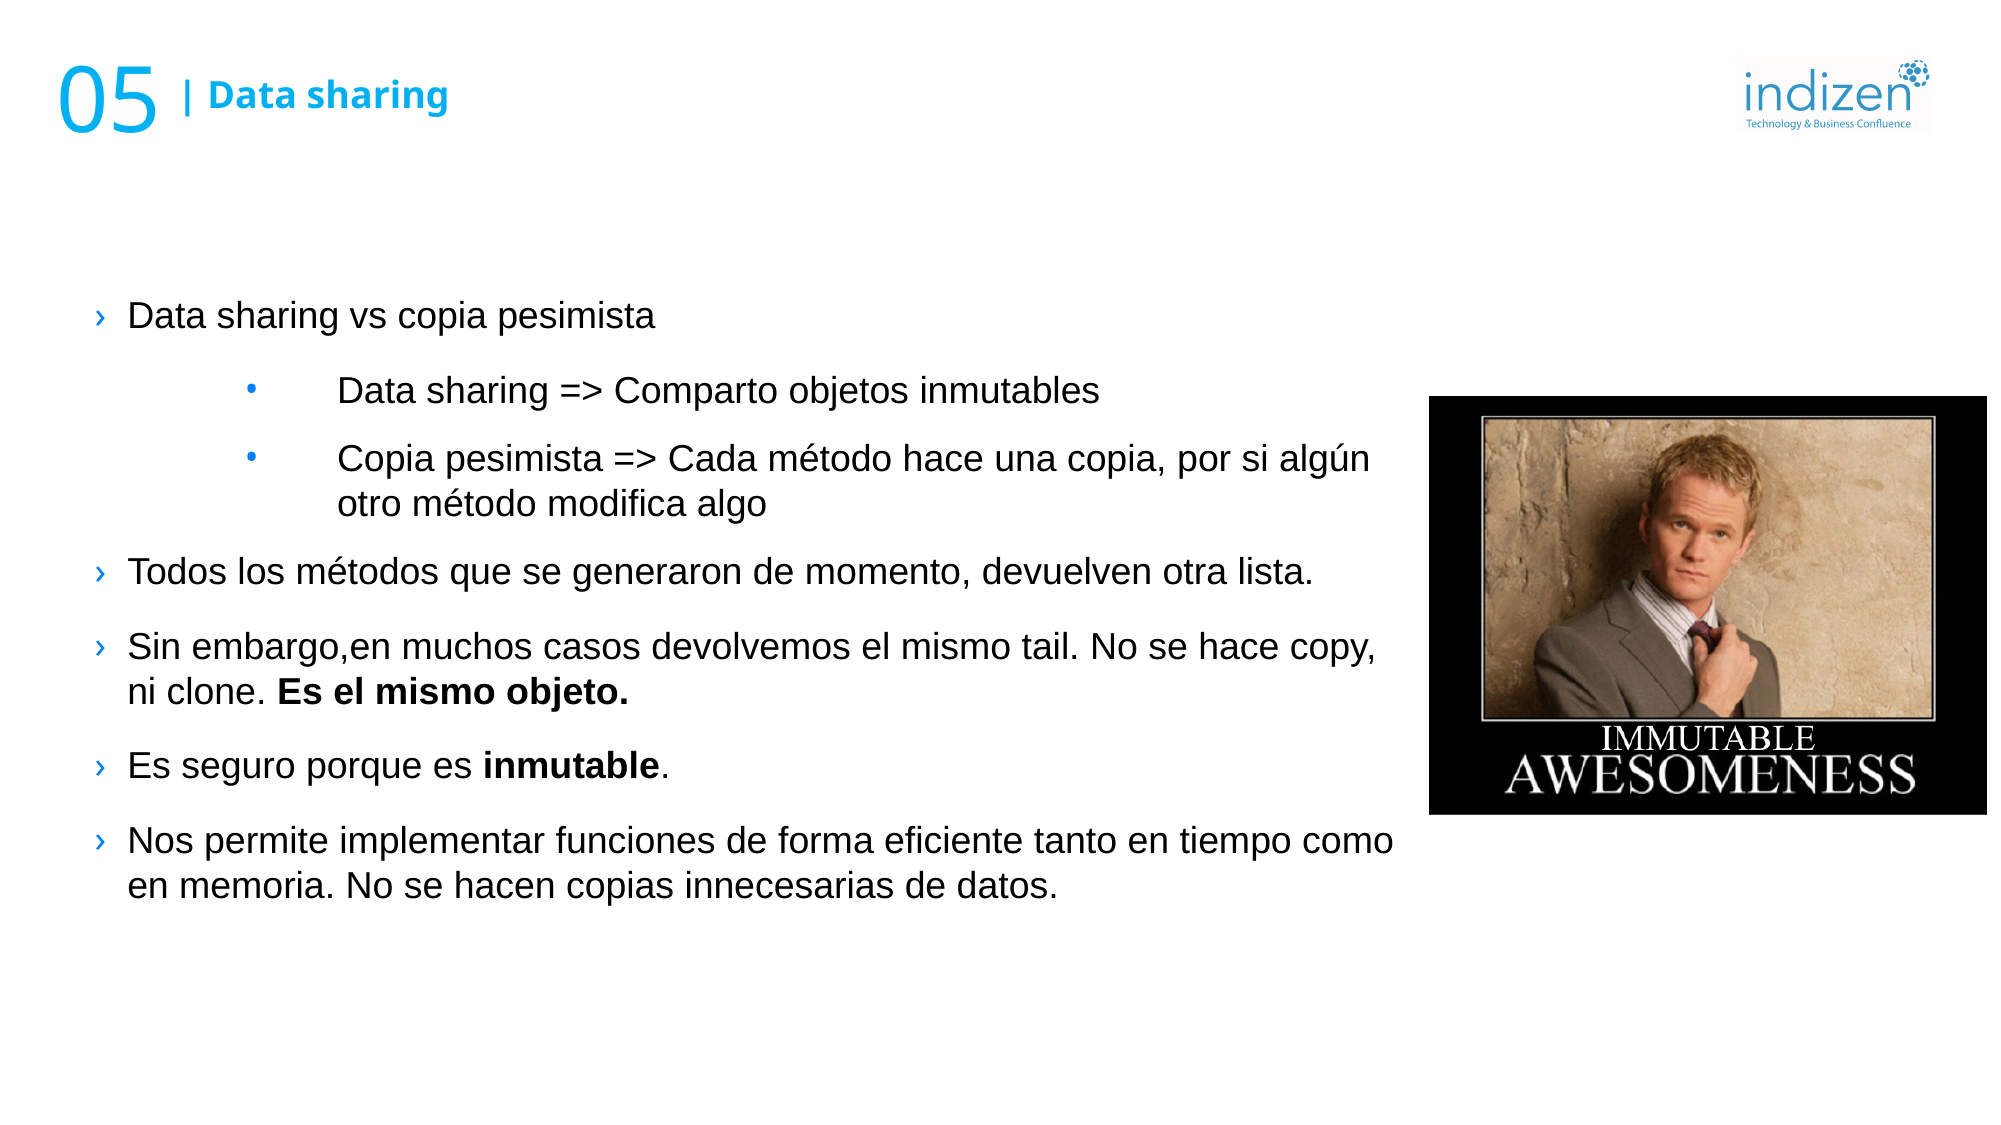

05
| Data sharing
Data sharing vs copia pesimista
Data sharing => Comparto objetos inmutables
Copia pesimista => Cada método hace una copia, por si algún otro método modifica algo
Todos los métodos que se generaron de momento, devuelven otra lista.
Sin embargo,en muchos casos devolvemos el mismo tail. No se hace copy, ni clone. Es el mismo objeto.
Es seguro porque es inmutable.
Nos permite implementar funciones de forma eficiente tanto en tiempo como en memoria. No se hacen copias innecesarias de datos.